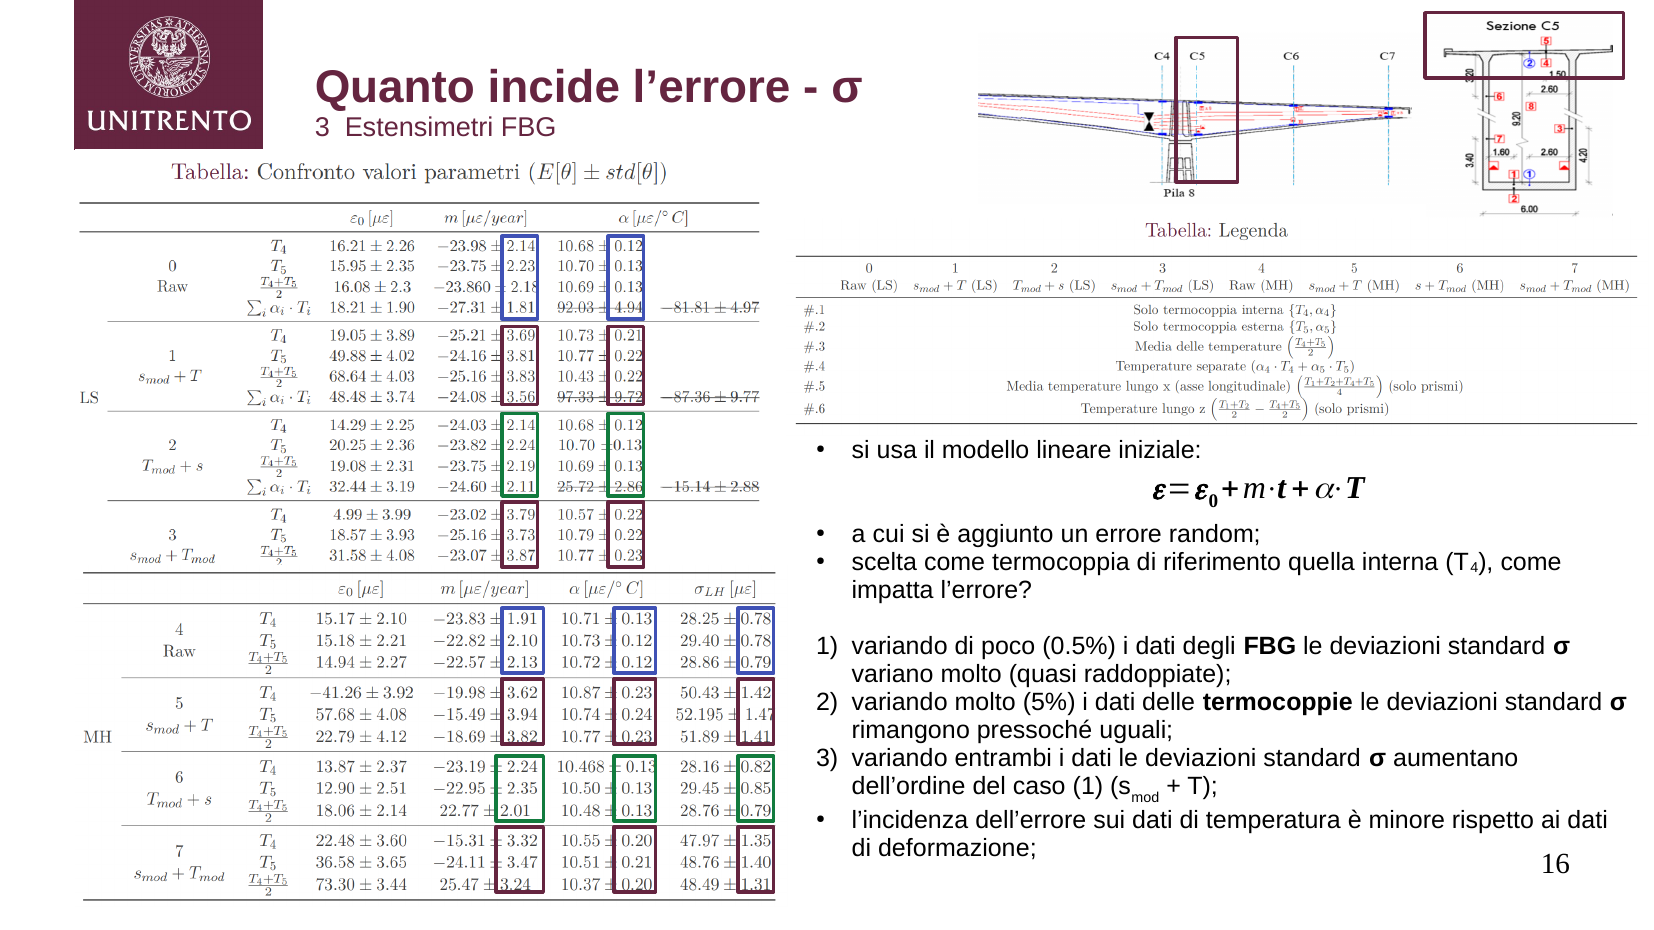

Quanto incide l’errore - σ
3 Estensimetri FBG
si usa il modello lineare iniziale:
a cui si è aggiunto un errore random;
scelta come termocoppia di riferimento quella interna (T4), come impatta l’errore?
variando di poco (0.5%) i dati degli FBG le deviazioni standard σ variano molto (quasi raddoppiate);
variando molto (5%) i dati delle termocoppie le deviazioni standard σ rimangono pressoché uguali;
variando entrambi i dati le deviazioni standard σ aumentano dell’ordine del caso (1) (smod + T);
l’incidenza dell’errore sui dati di temperatura è minore rispetto ai dati di deformazione;
16